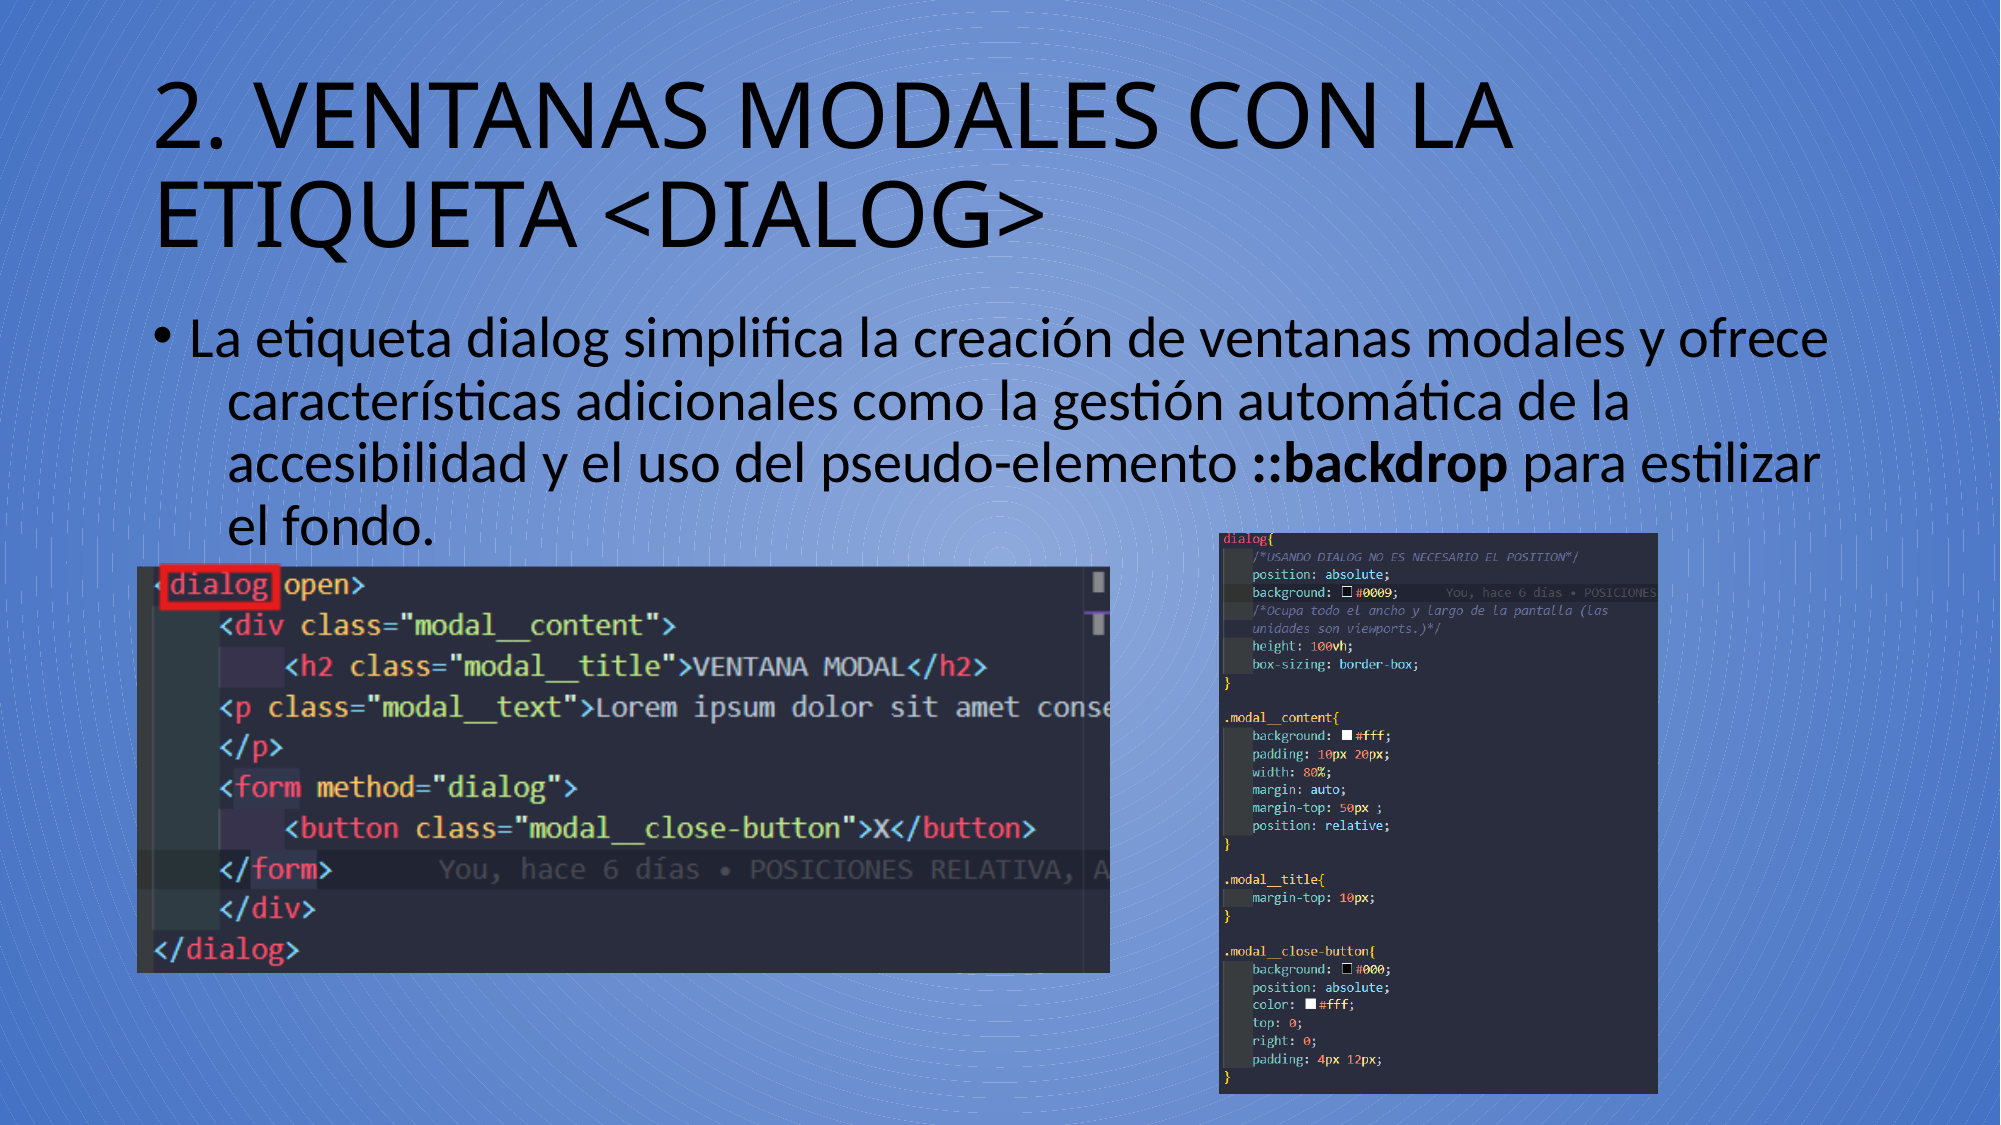

# 2. VENTANAS MODALES CON LA ETIQUETA <DIALOG>
La etiqueta dialog simplifica la creación de ventanas modales y ofrece características adicionales como la gestión automática de la accesibilidad y el uso del pseudo-elemento ::backdrop para estilizar el fondo.